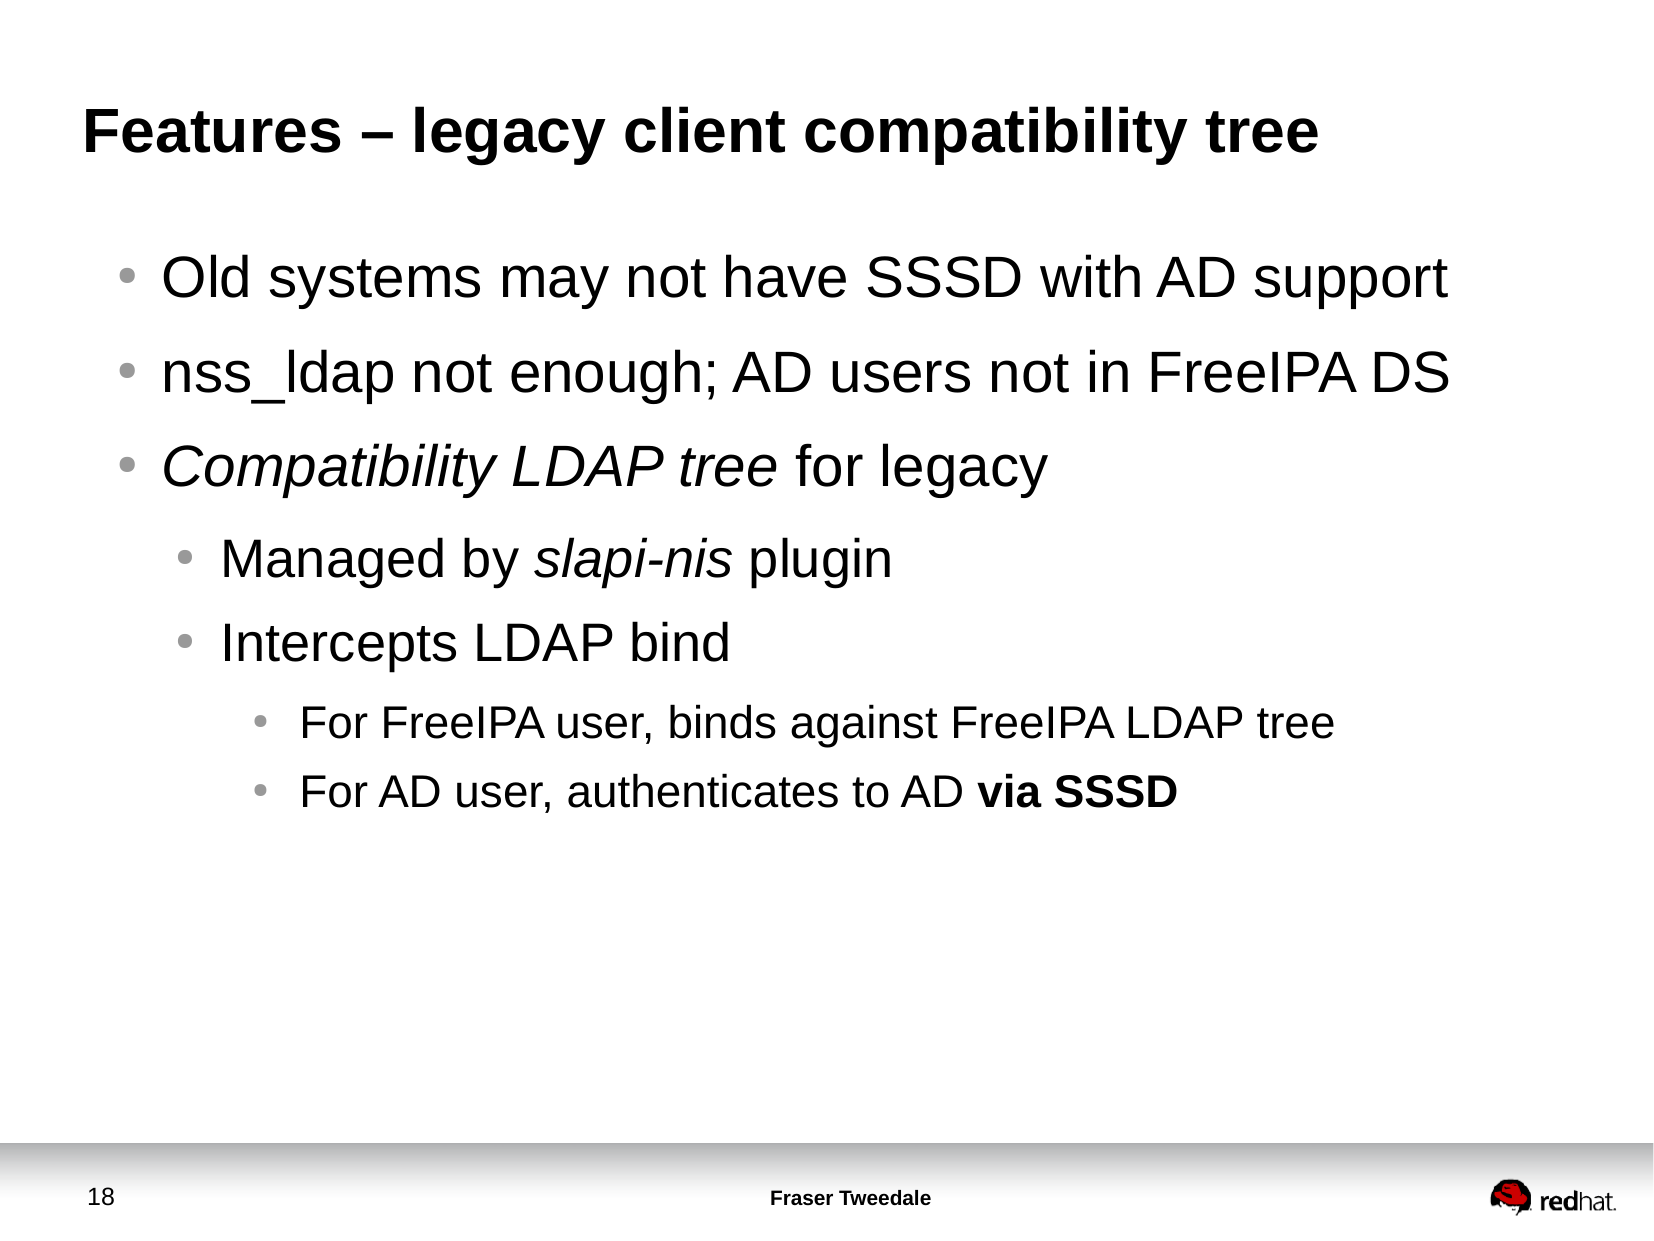

# Features – legacy client compatibility tree
Old systems may not have SSSD with AD support
nss_ldap not enough; AD users not in FreeIPA DS
Compatibility LDAP tree for legacy
Managed by slapi-nis plugin
Intercepts LDAP bind
For FreeIPA user, binds against FreeIPA LDAP tree
For AD user, authenticates to AD via SSSD